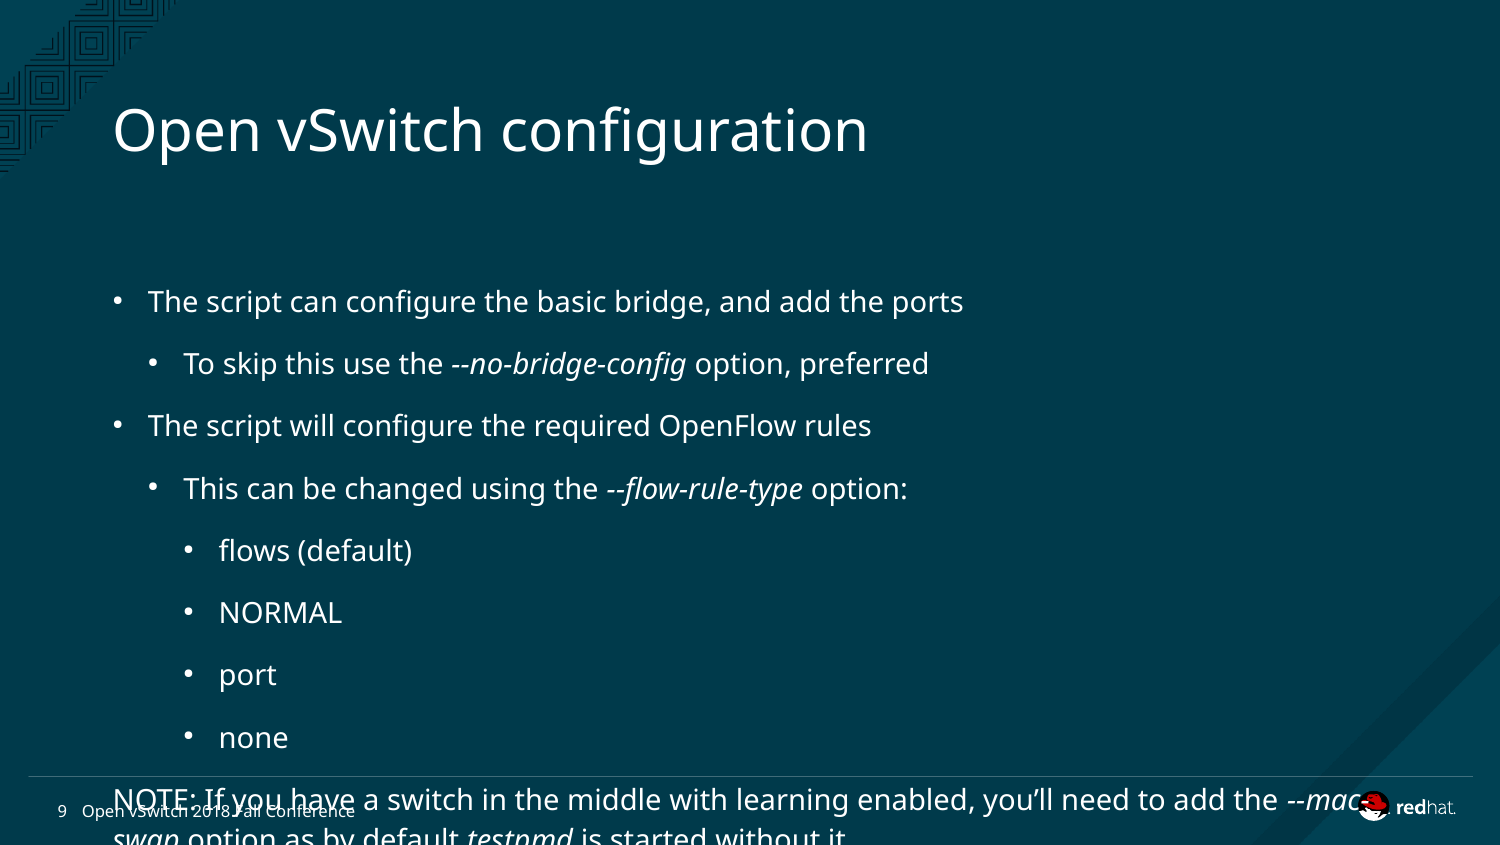

# Open vSwitch configuration
The script can configure the basic bridge, and add the ports
To skip this use the --no-bridge-config option, preferred
The script will configure the required OpenFlow rules
This can be changed using the --flow-rule-type option:
flows (default)
NORMAL
port
none
NOTE: If you have a switch in the middle with learning enabled, you’ll need to add the --mac-swap option as by default testpmd is started without it.
9
Open vSwitch 2018 Fall Conference